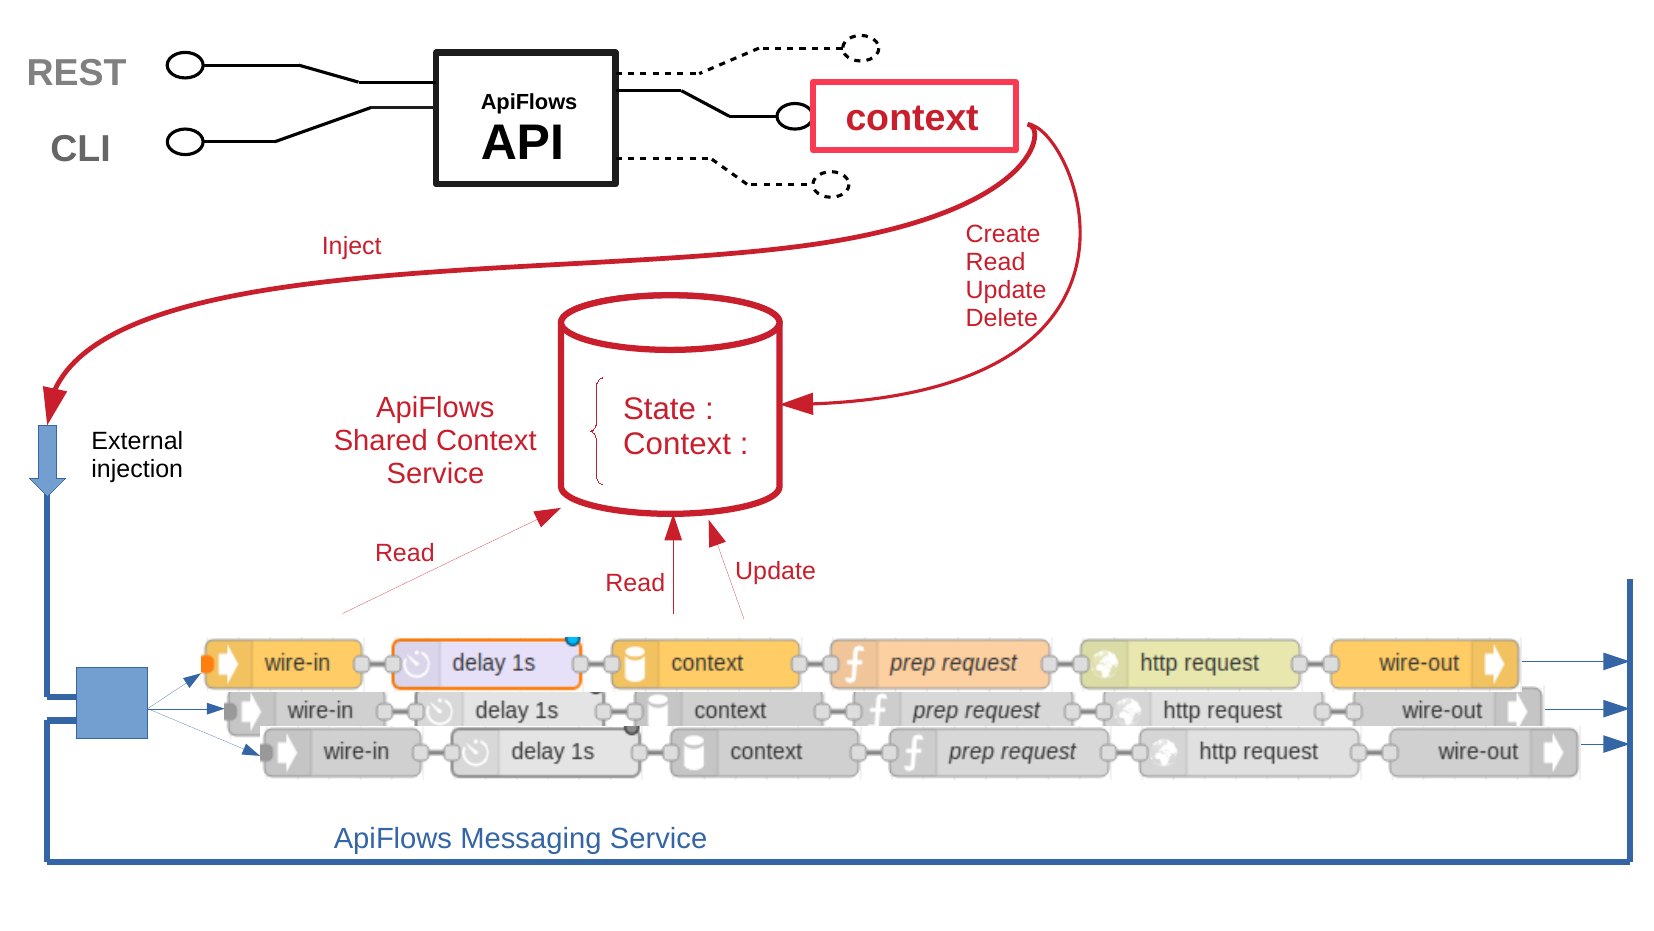

REST
ApiFlows
API
context
CLI
Create
Read
Update
Delete
Inject
ApiFlows
Shared Context
Service
State :
Context :
External
injection
Read
Update
Read
Read
ApiFlows Messaging Service